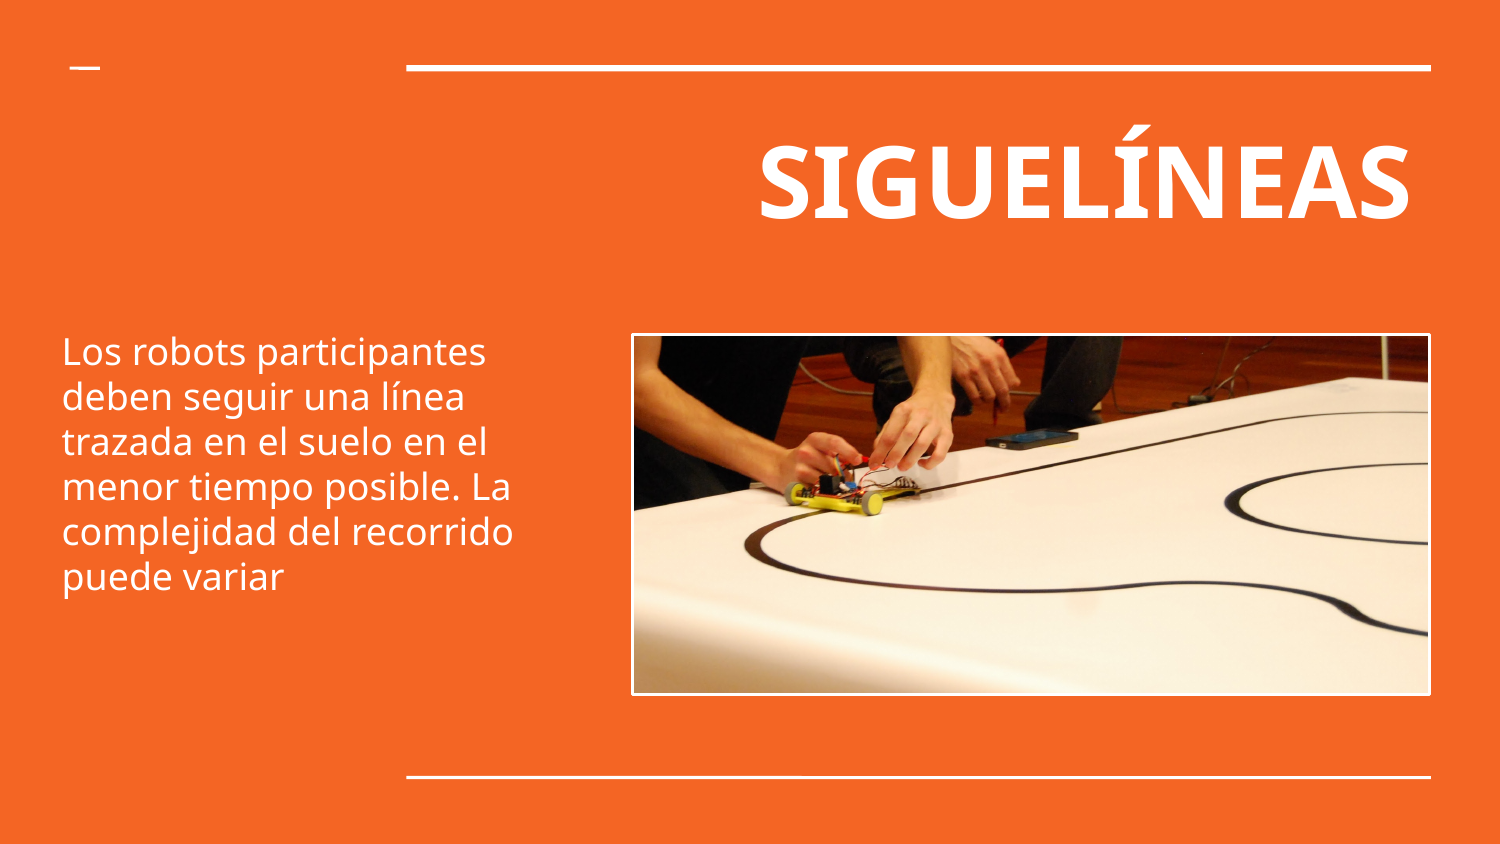

# SIGUELÍNEAS
Los robots participantes deben seguir una línea trazada en el suelo en el menor tiempo posible. La complejidad del recorrido puede variar